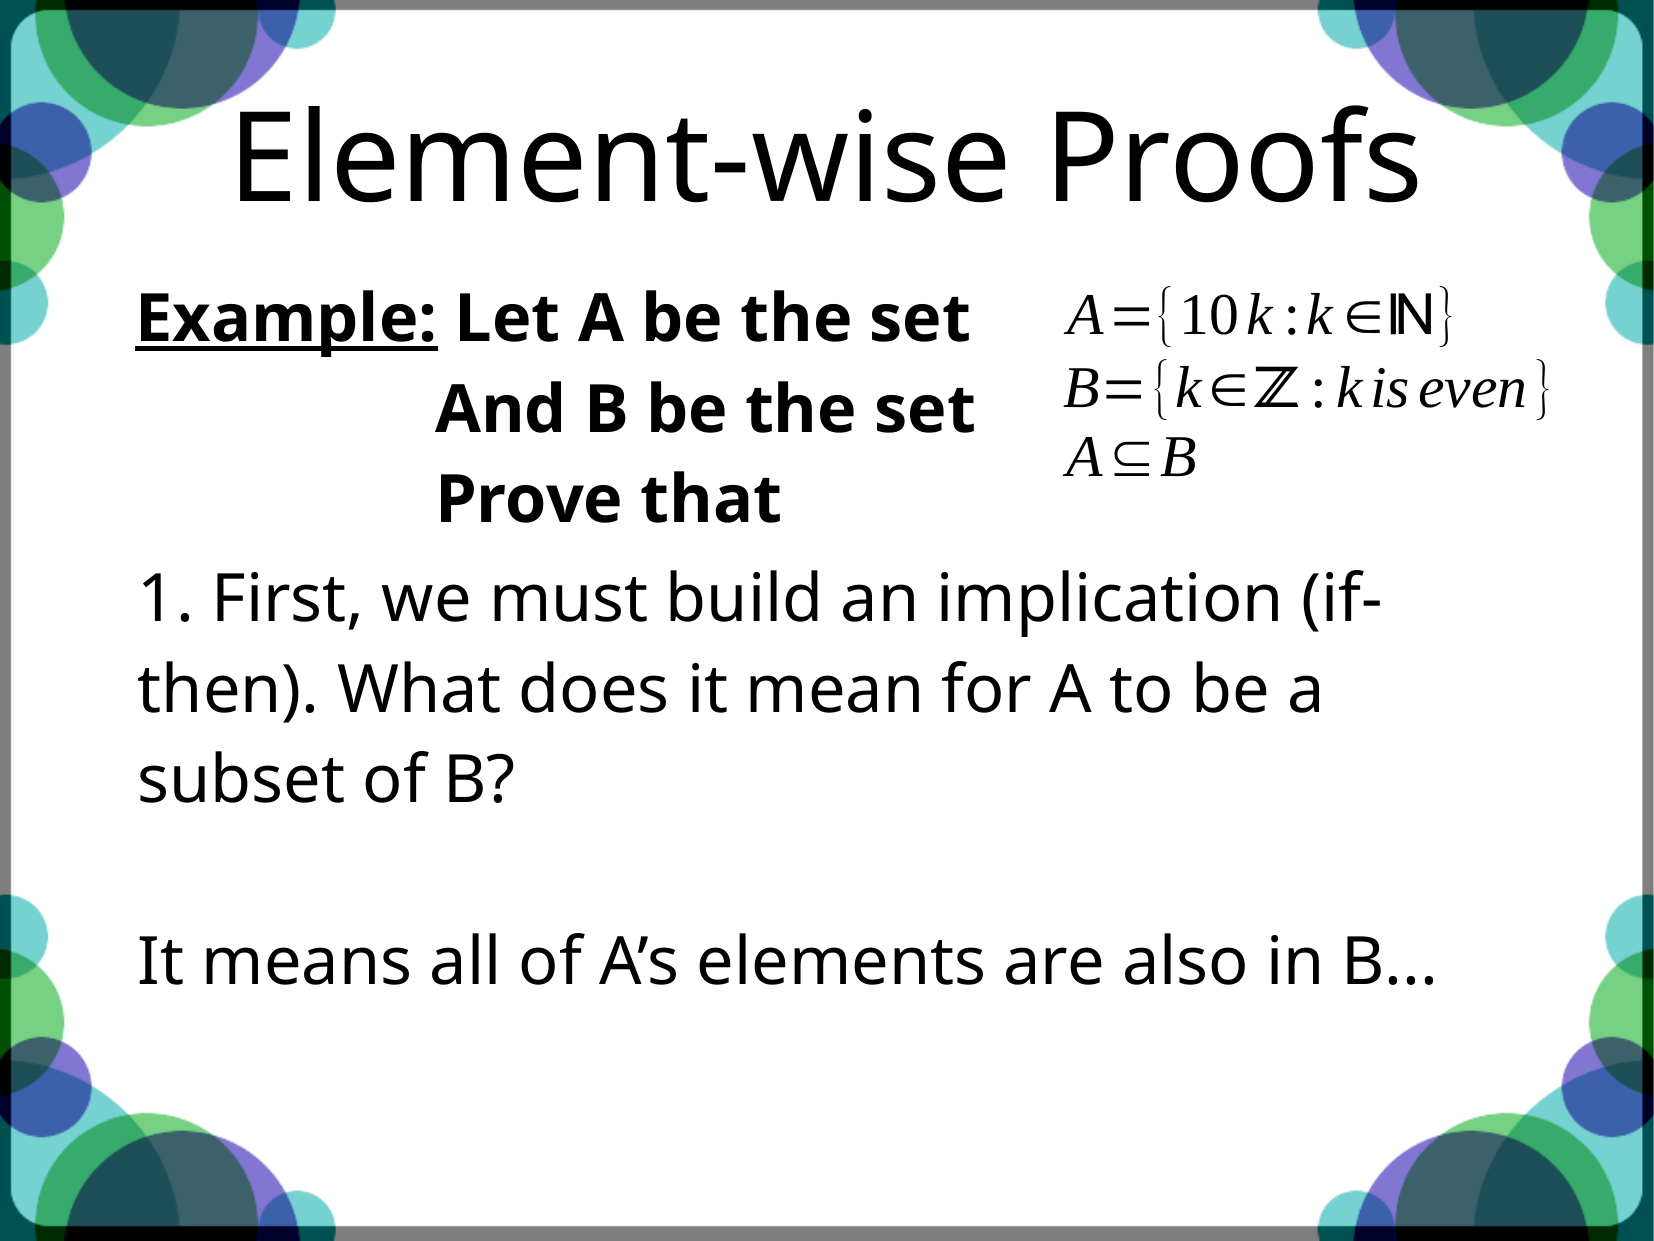

# Element-wise Proofs
Example: Let A be the set
				And B be the set
				Prove that
1. First, we must build an implication (if-then). What does it mean for A to be a subset of B?
It means all of A’s elements are also in B...